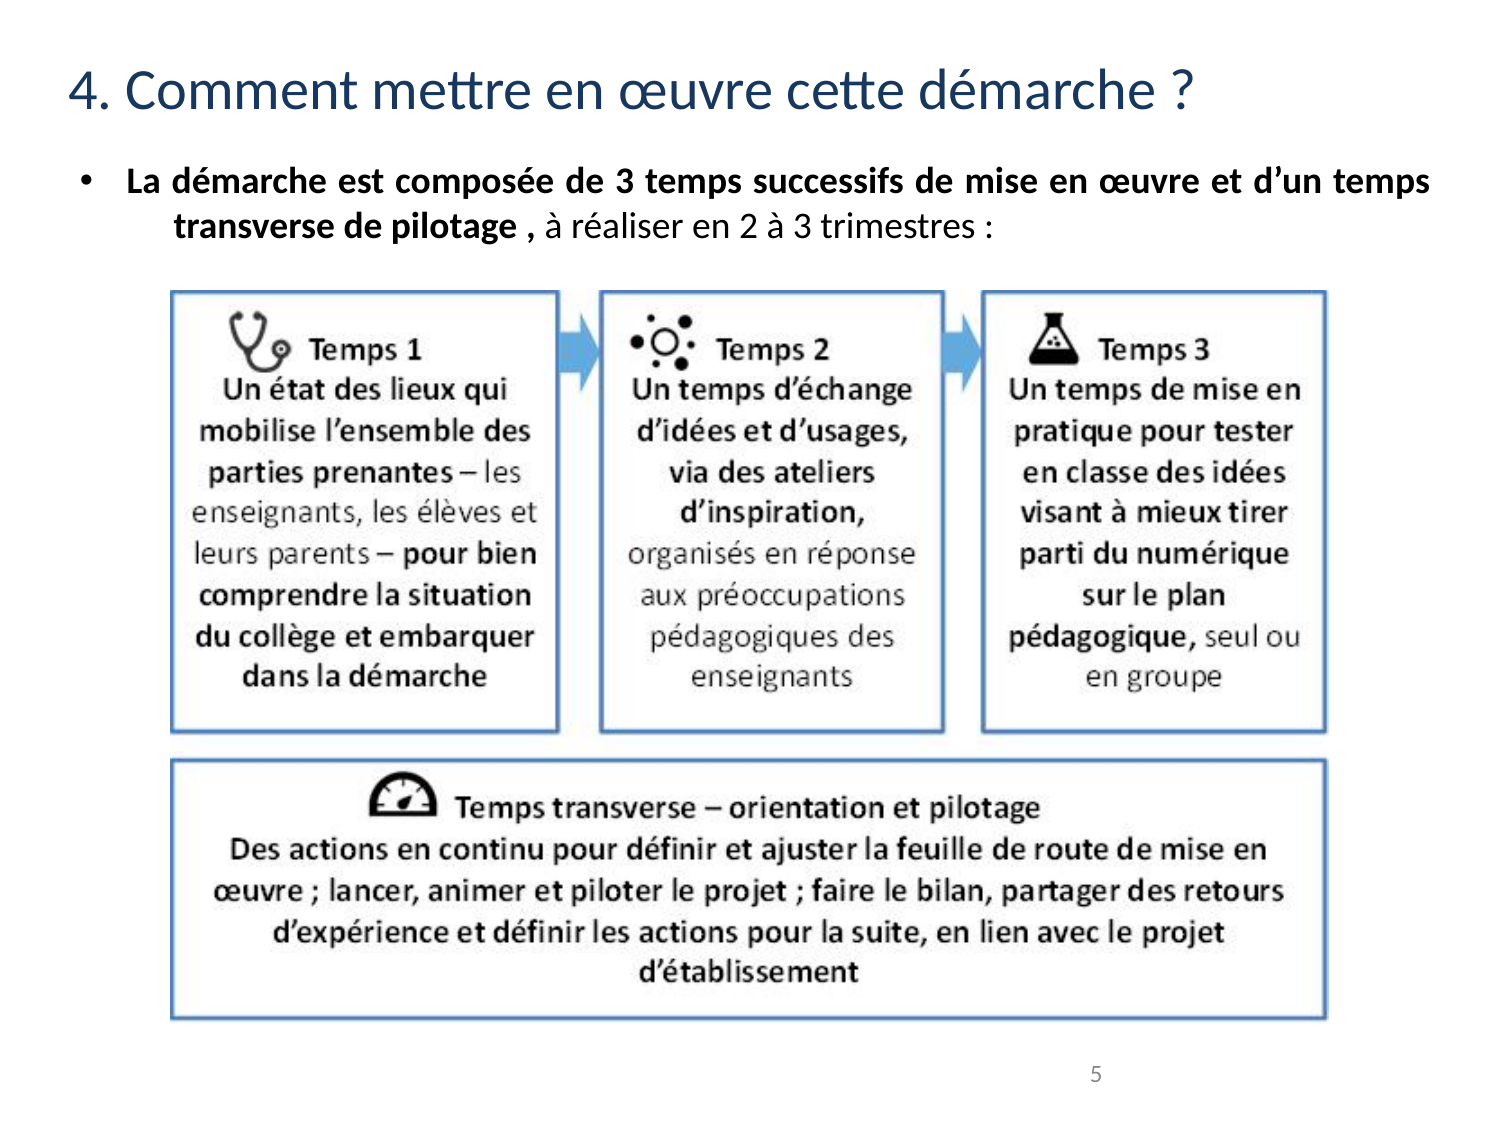

# 4. Comment mettre en œuvre cette démarche ?
La démarche est composée de 3 temps successifs de mise en œuvre et d’un temps transverse de pilotage , à réaliser en 2 à 3 trimestres :